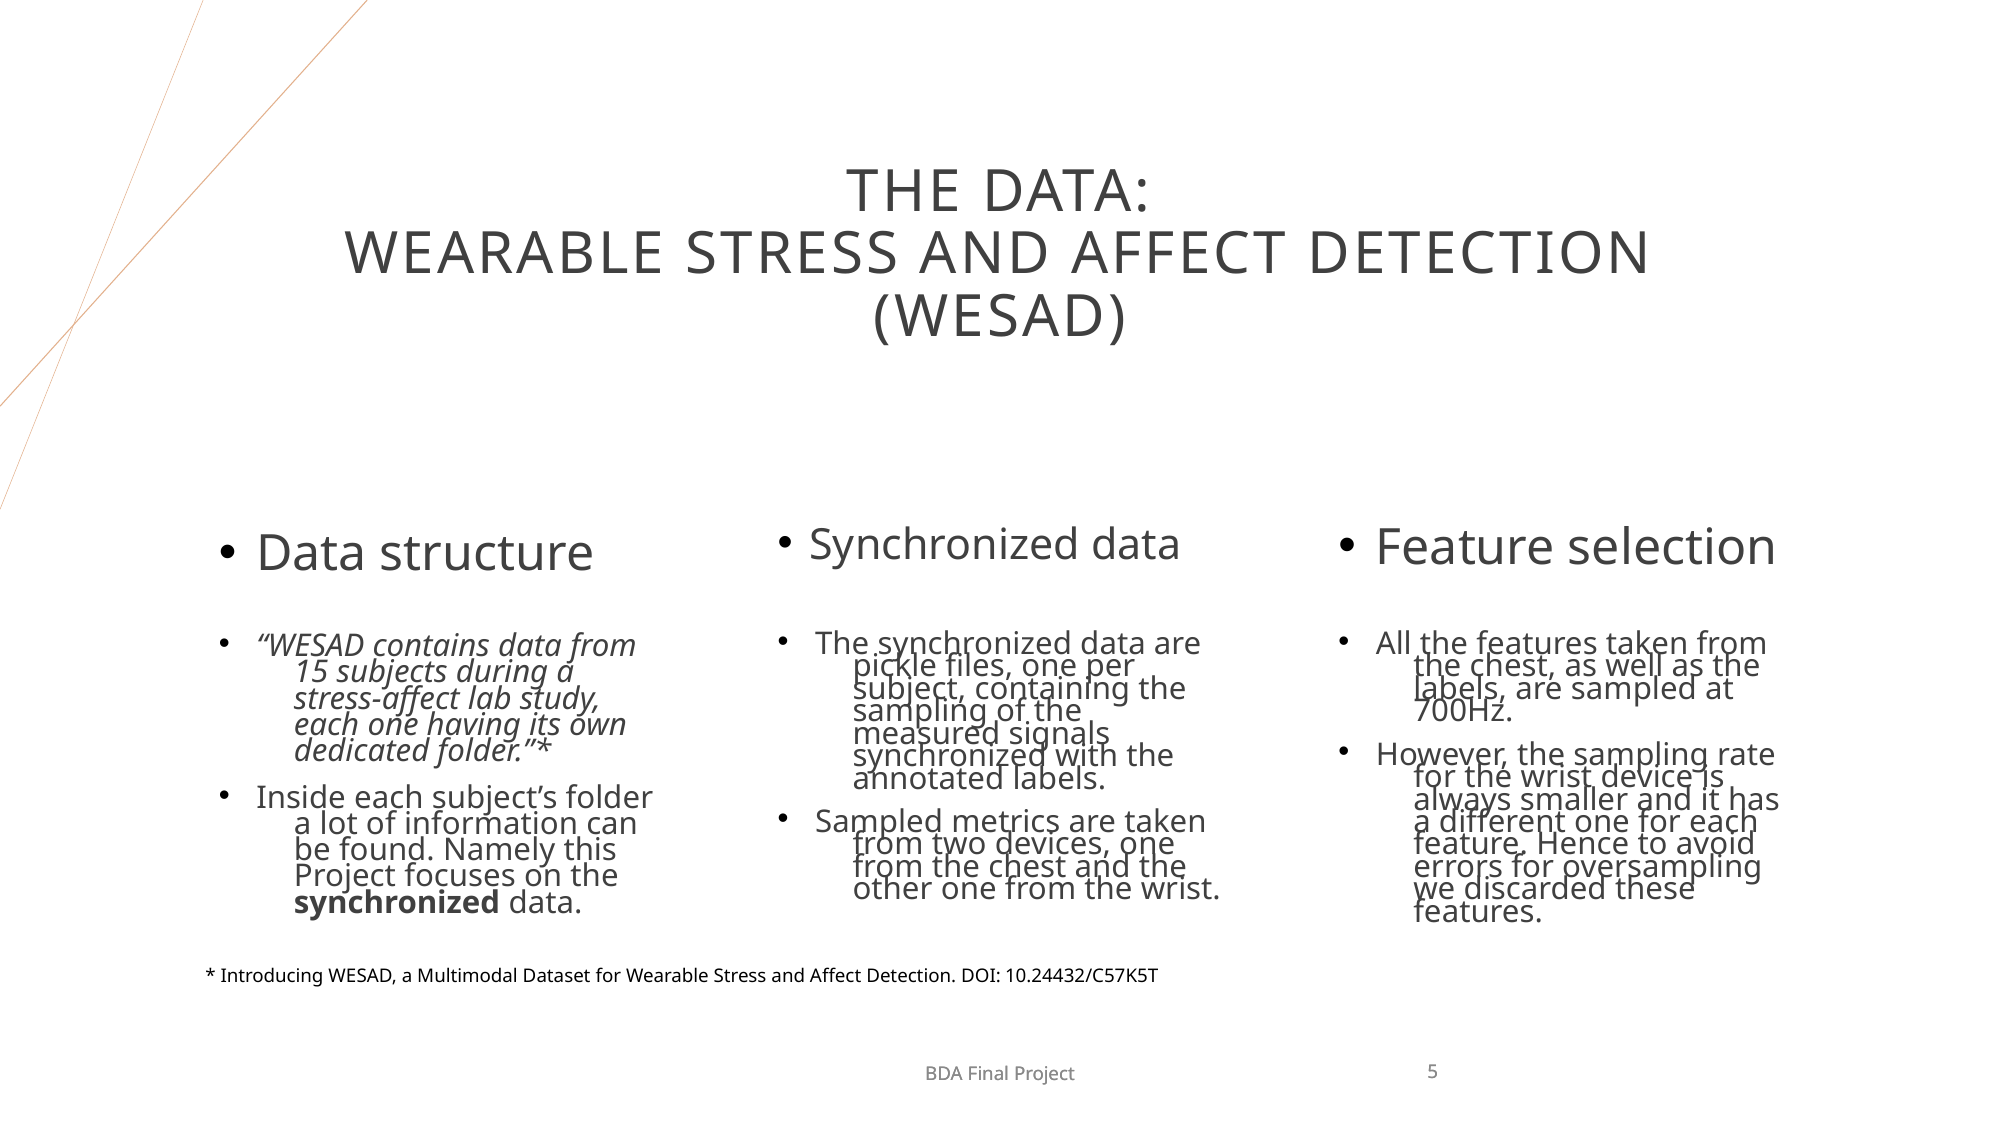

# The data: Wearable stress and affect detection (WESAD)
Synchronized data
Feature selection
Data structure
“WESAD contains data from 15 subjects during a stress-affect lab study, each one having its own dedicated folder.”*
Inside each subject’s folder a lot of information can be found. Namely this Project focuses on the synchronized data.
The synchronized data are pickle files, one per subject, containing the sampling of the measured signals synchronized with the annotated labels.
Sampled metrics are taken from two devices, one from the chest and the other one from the wrist.
All the features taken from the chest, as well as the labels, are sampled at 700Hz.
However, the sampling rate for the wrist device is always smaller and it has a different one for each feature. Hence to avoid errors for oversampling we discarded these features.
* Introducing WESAD, a Multimodal Dataset for Wearable Stress and Affect Detection. DOI: 10.24432/C57K5T
BDA Final Project
BDA Final Project